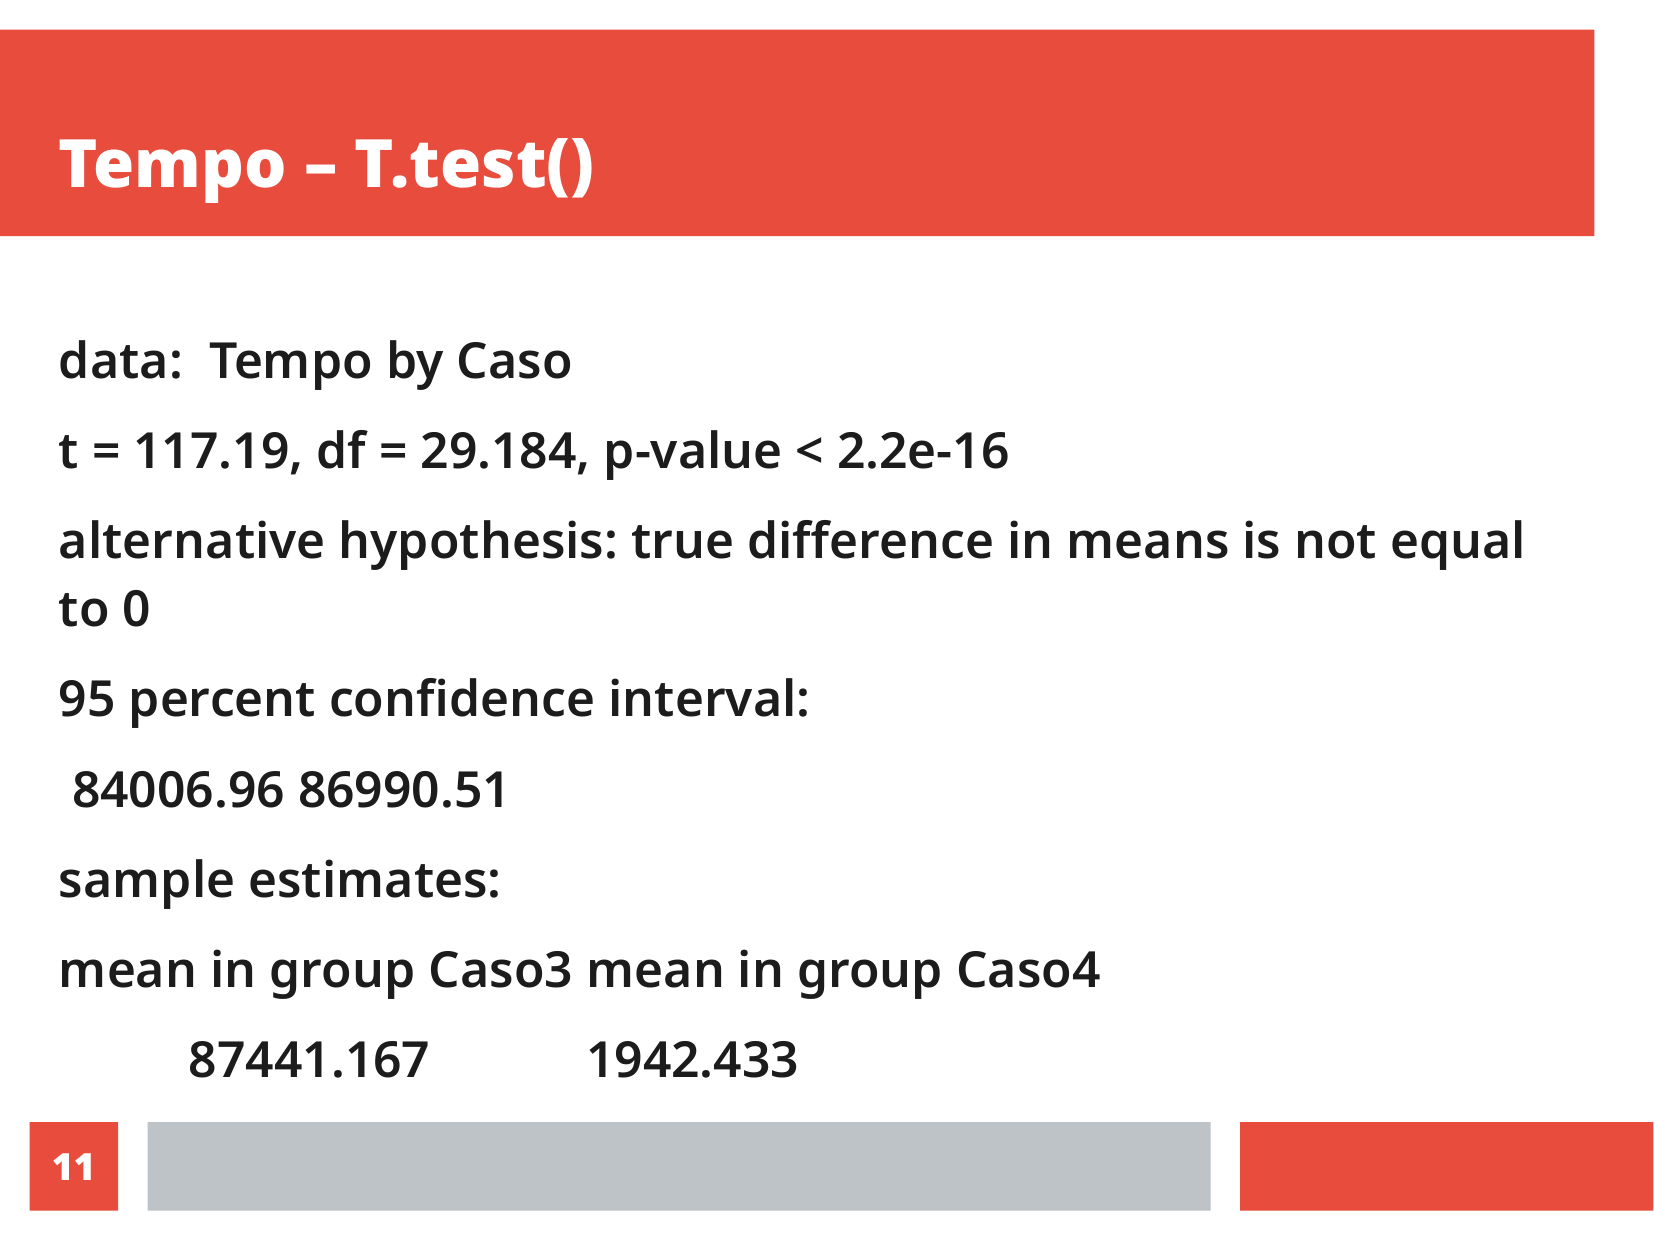

# Tempo – T.test()
data: Tempo by Caso
t = 117.19, df = 29.184, p-value < 2.2e-16
alternative hypothesis: true difference in means is not equal to 0
95 percent confidence interval:
 84006.96 86990.51
sample estimates:
mean in group Caso3 mean in group Caso4
 87441.167 1942.433
11